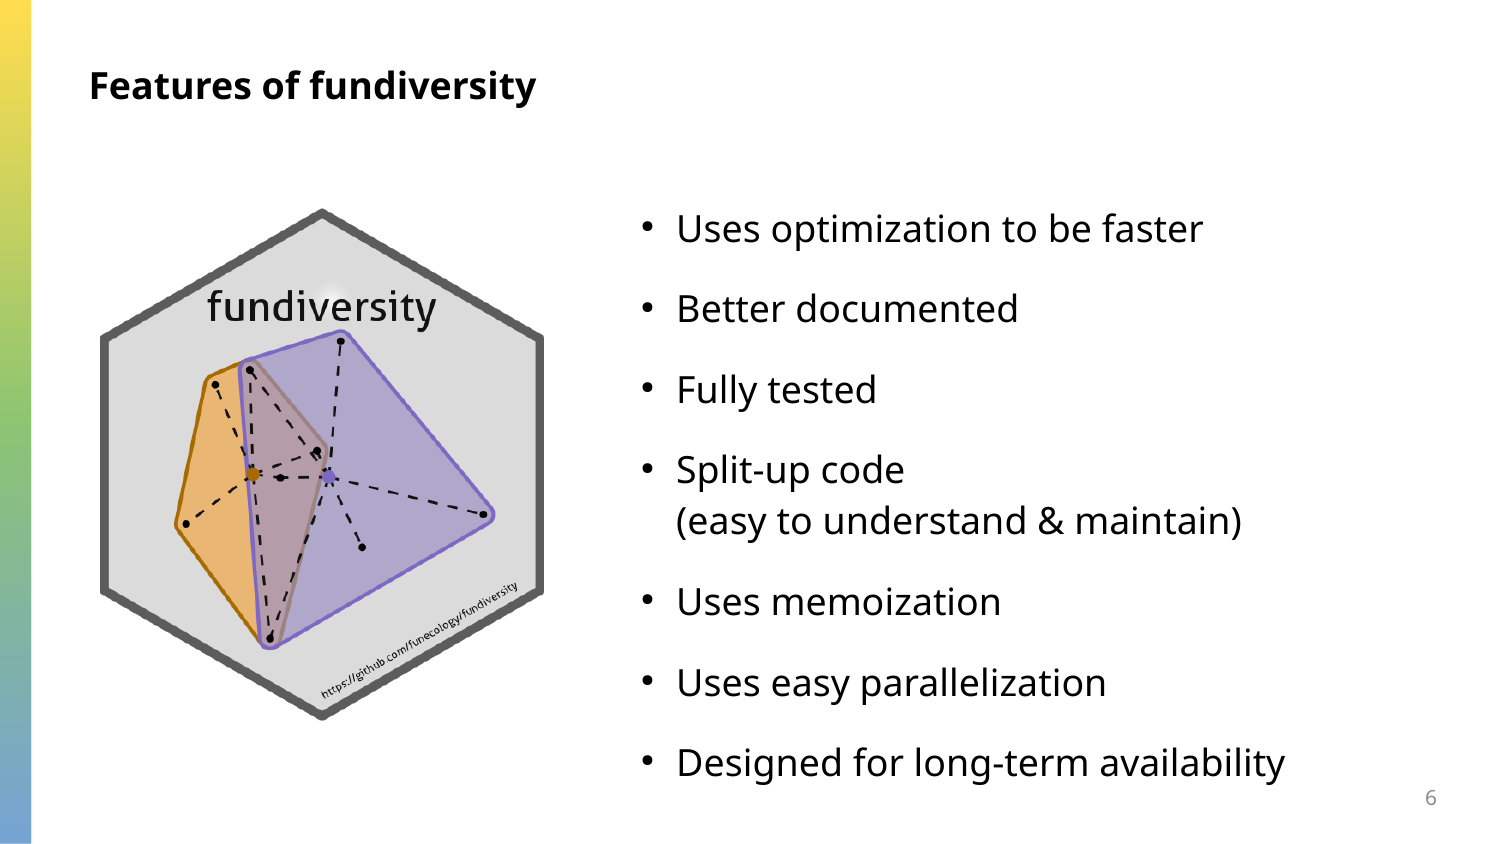

# Features of fundiversity
Uses optimization to be faster
Better documented
Fully tested
Split-up code
(easy to understand & maintain)
Uses memoization
Uses easy parallelization
Designed for long-term availability
6